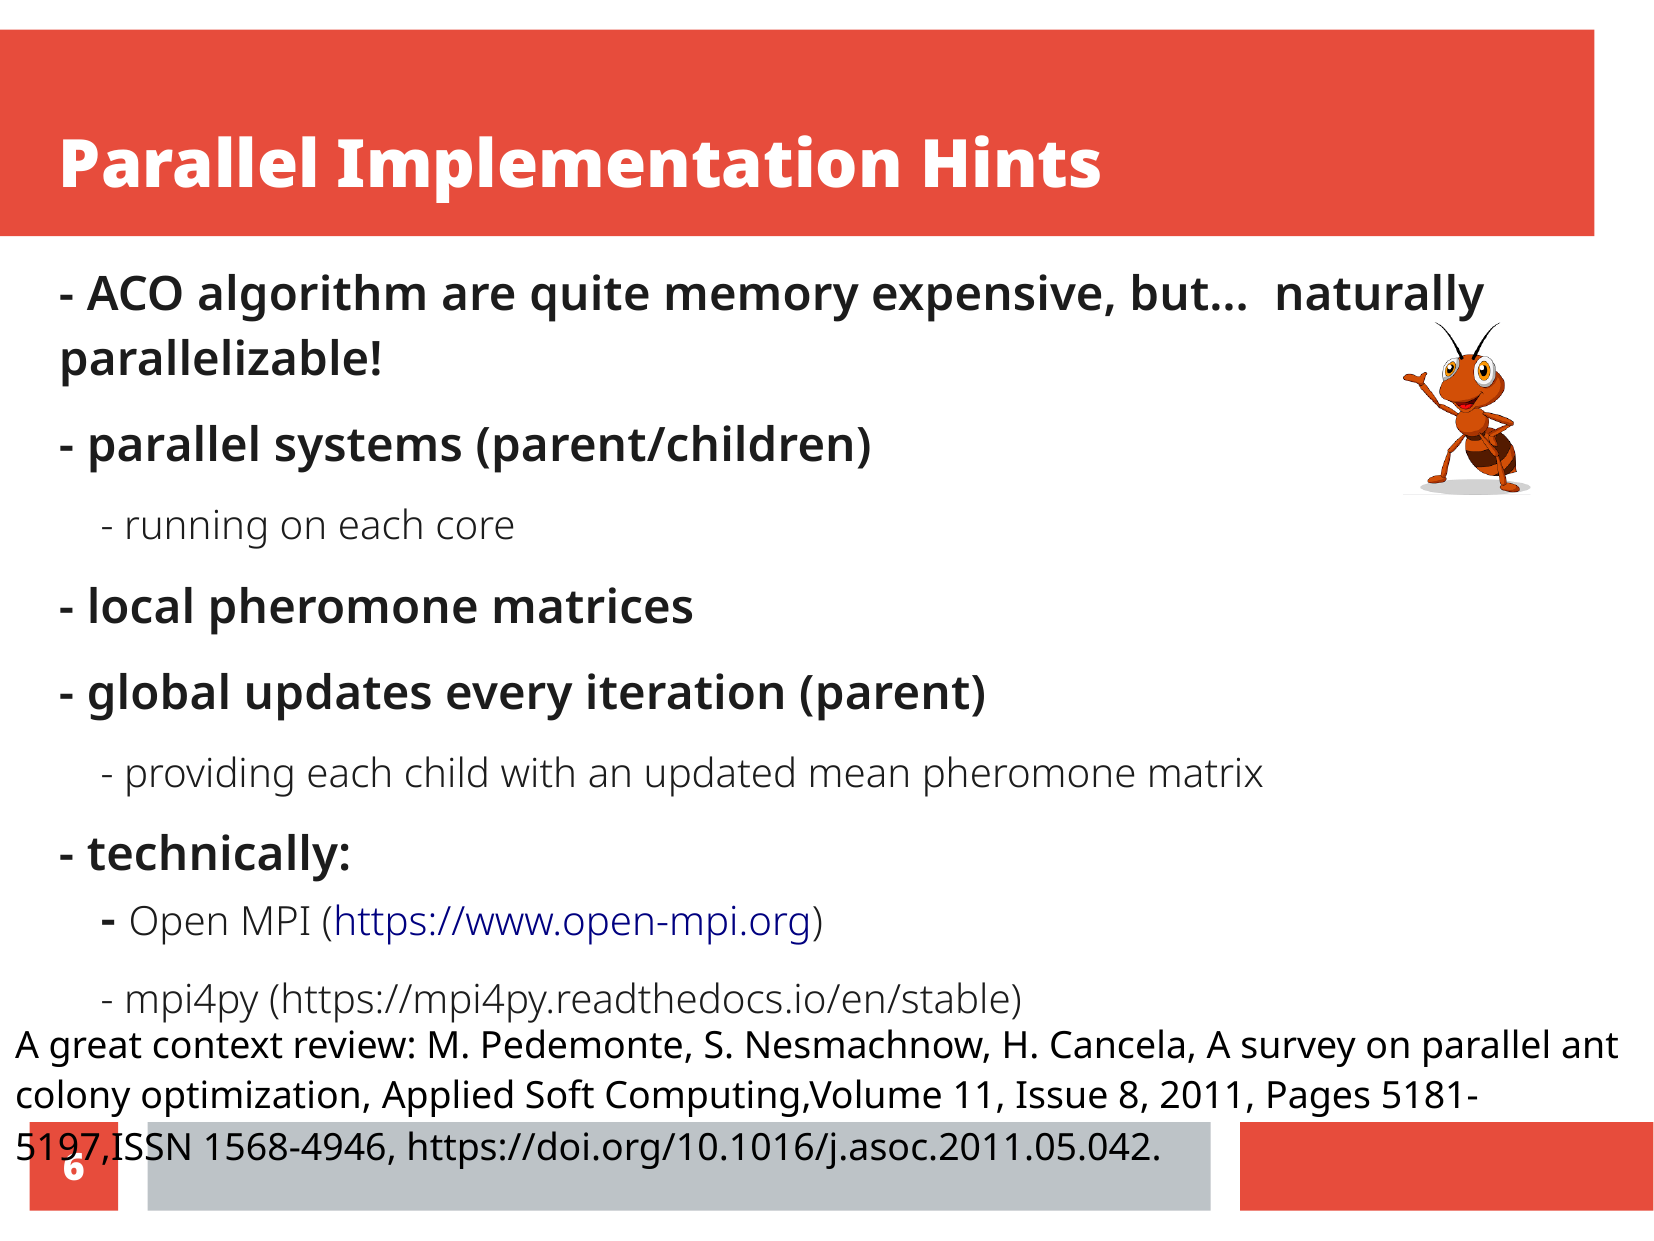

# Parallel Implementation Hints
- ACO algorithm are quite memory expensive, but… naturally parallelizable!
- parallel systems (parent/children)
- running on each core
- local pheromone matrices
- global updates every iteration (parent)
- providing each child with an updated mean pheromone matrix
- technically:
- Open MPI (https://www.open-mpi.org)
- mpi4py (https://mpi4py.readthedocs.io/en/stable)
A great context review: M. Pedemonte, S. Nesmachnow, H. Cancela, A survey on parallel ant colony optimization, Applied Soft Computing,Volume 11, Issue 8, 2011, Pages 5181-5197,ISSN 1568-4946, https://doi.org/10.1016/j.asoc.2011.05.042.
6